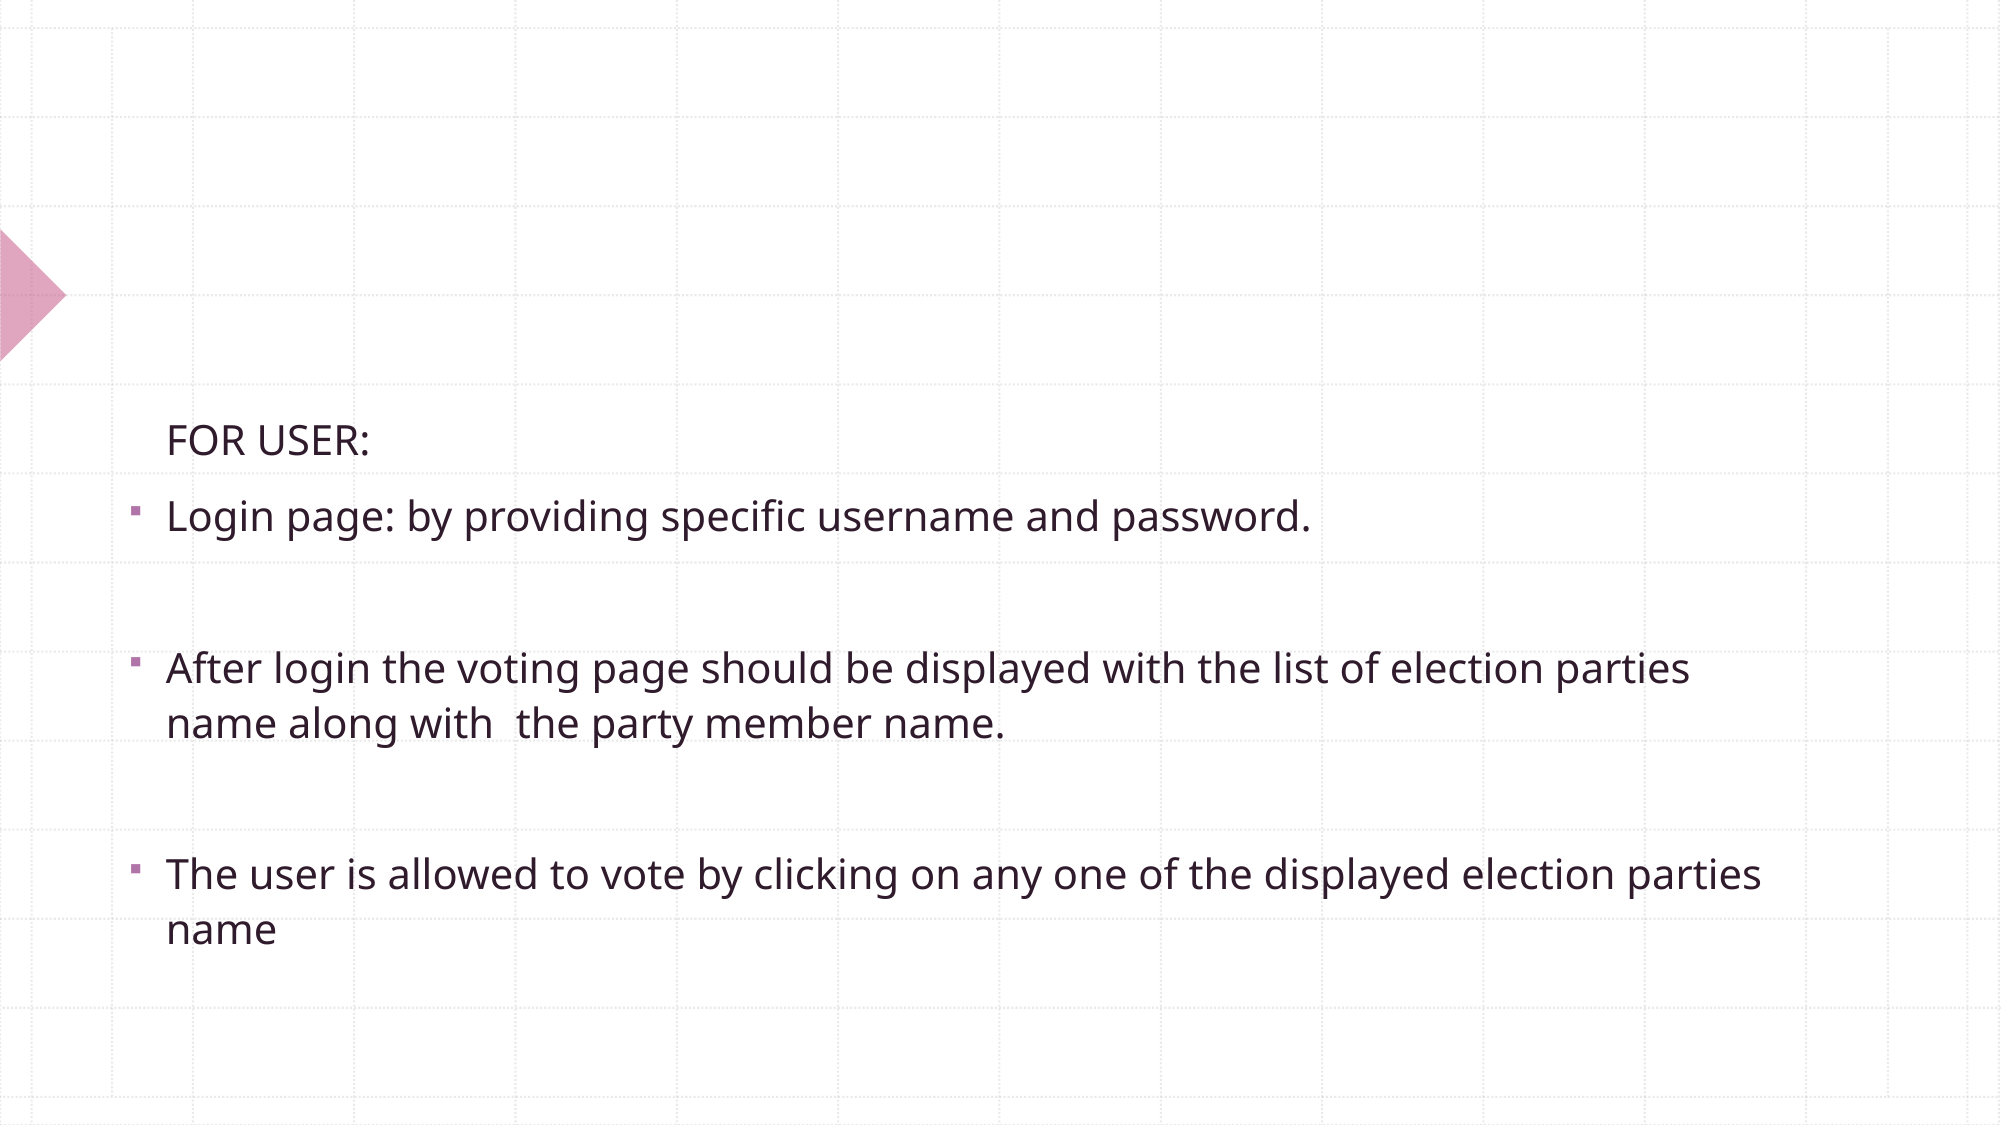

#
FOR USER:
Login page: by providing specific username and password.
After login the voting page should be displayed with the list of election parties name along with  the party member name.
The user is allowed to vote by clicking on any one of the displayed election parties name